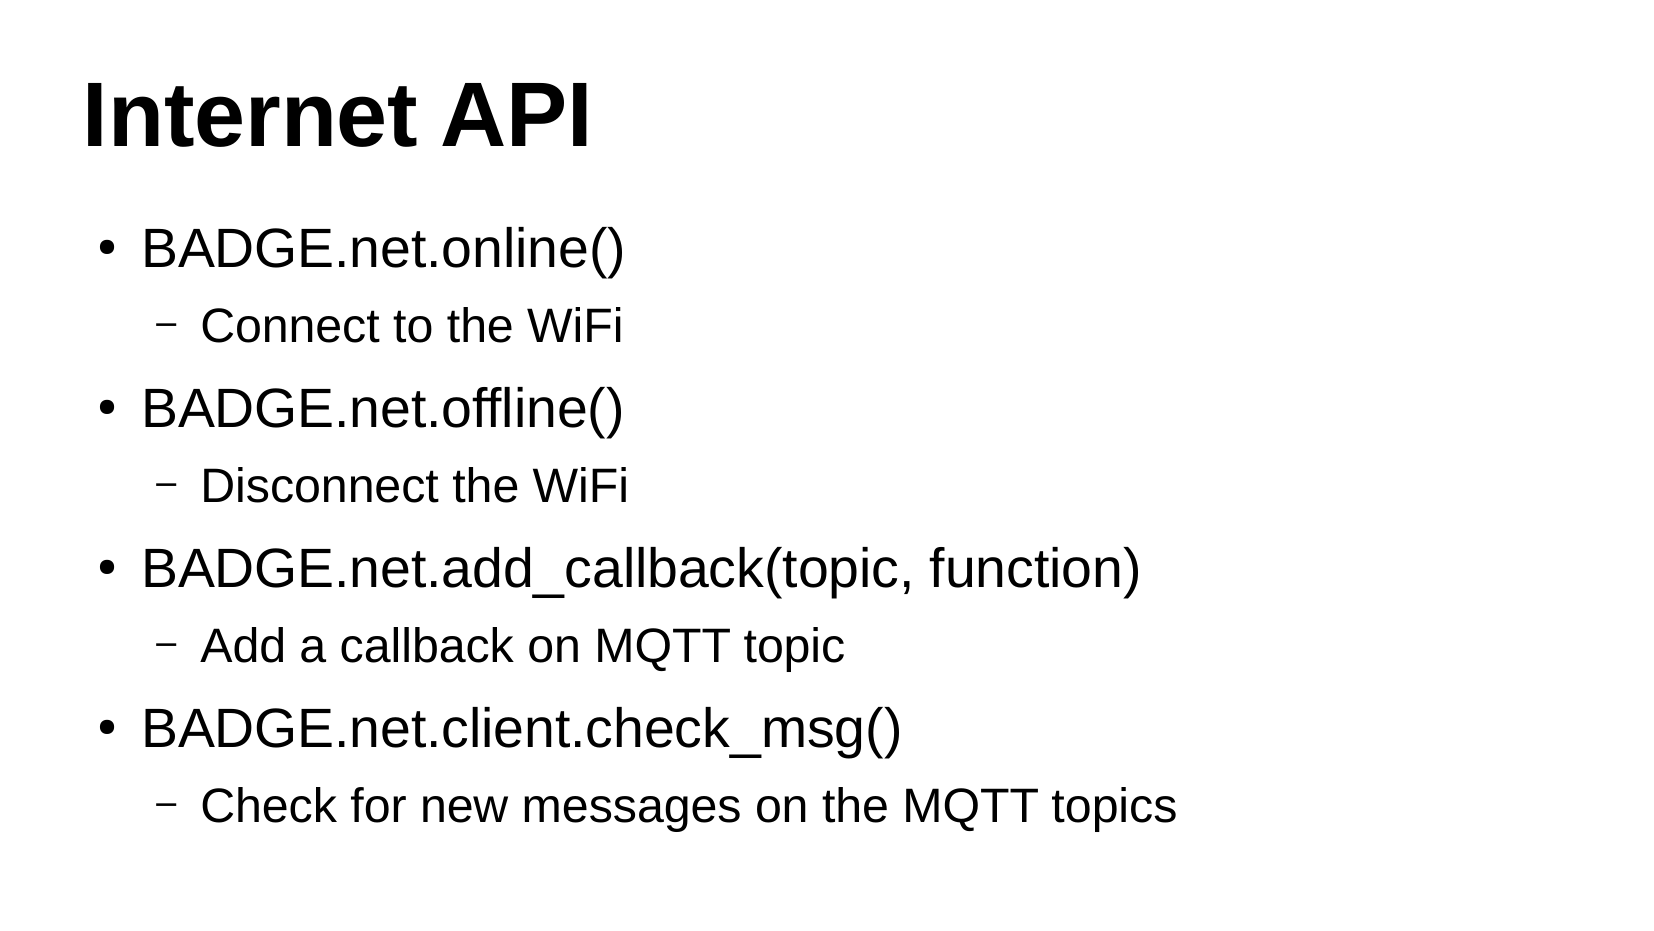

# Internet API
BADGE.net.online()
Connect to the WiFi
BADGE.net.offline()
Disconnect the WiFi
BADGE.net.add_callback(topic, function)
Add a callback on MQTT topic
BADGE.net.client.check_msg()
Check for new messages on the MQTT topics